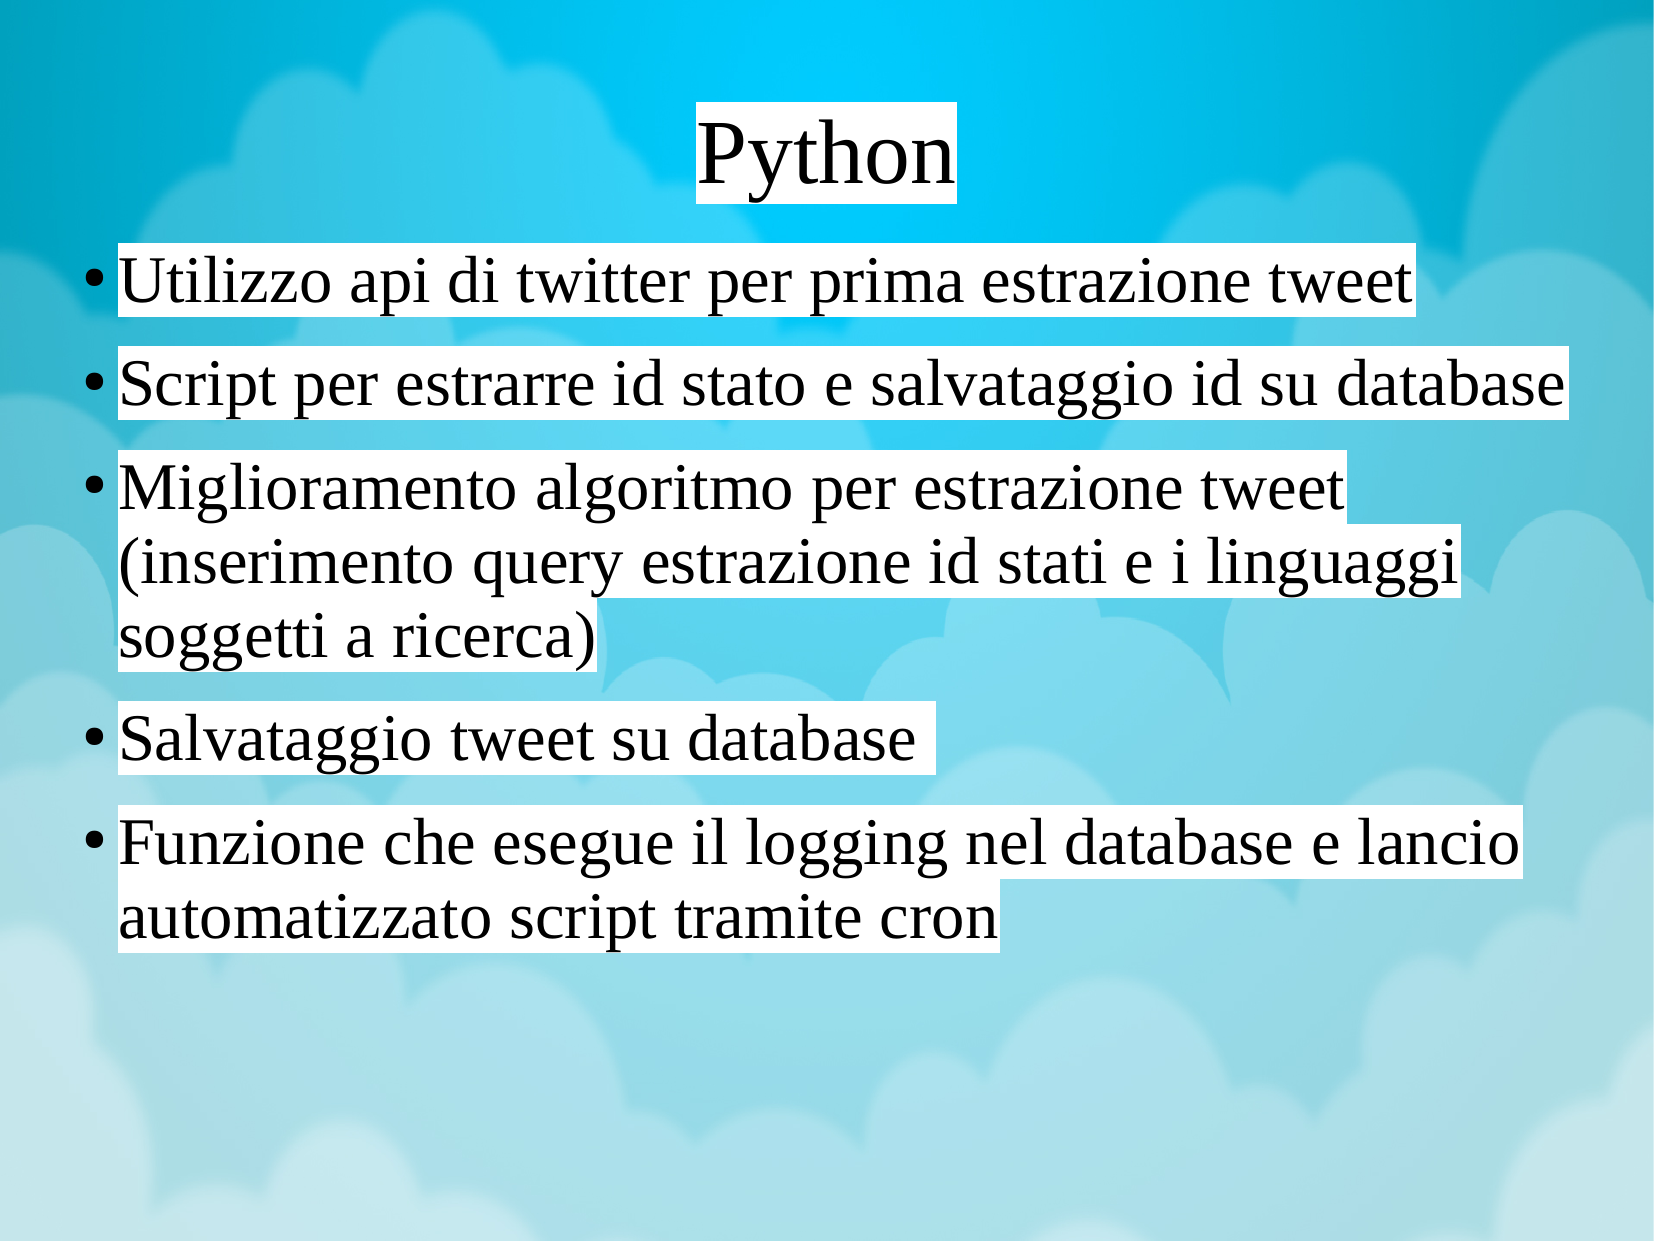

# Python
Utilizzo api di twitter per prima estrazione tweet
Script per estrarre id stato e salvataggio id su database
Miglioramento algoritmo per estrazione tweet (inserimento query estrazione id stati e i linguaggi soggetti a ricerca)
Salvataggio tweet su database
Funzione che esegue il logging nel database e lancio automatizzato script tramite cron